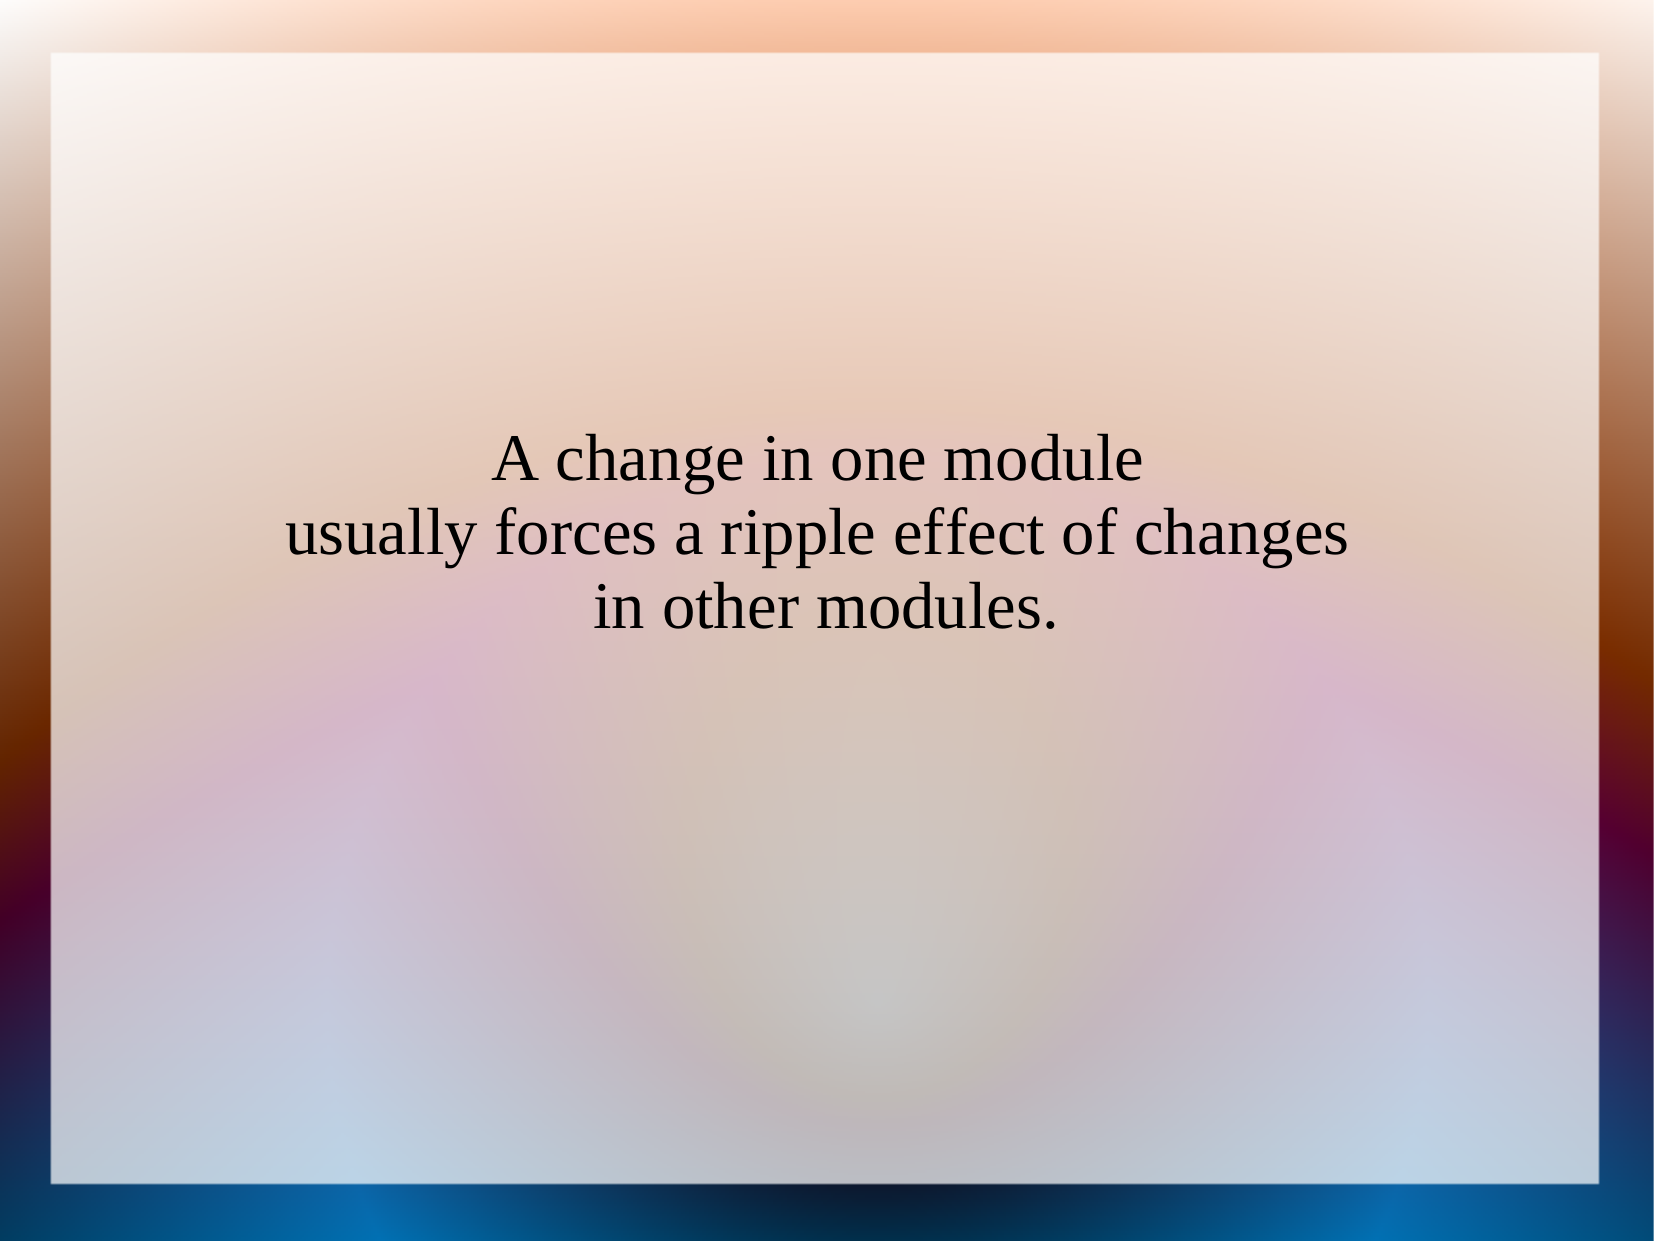

# A change in one module
usually forces a ripple effect of changes
in other modules.